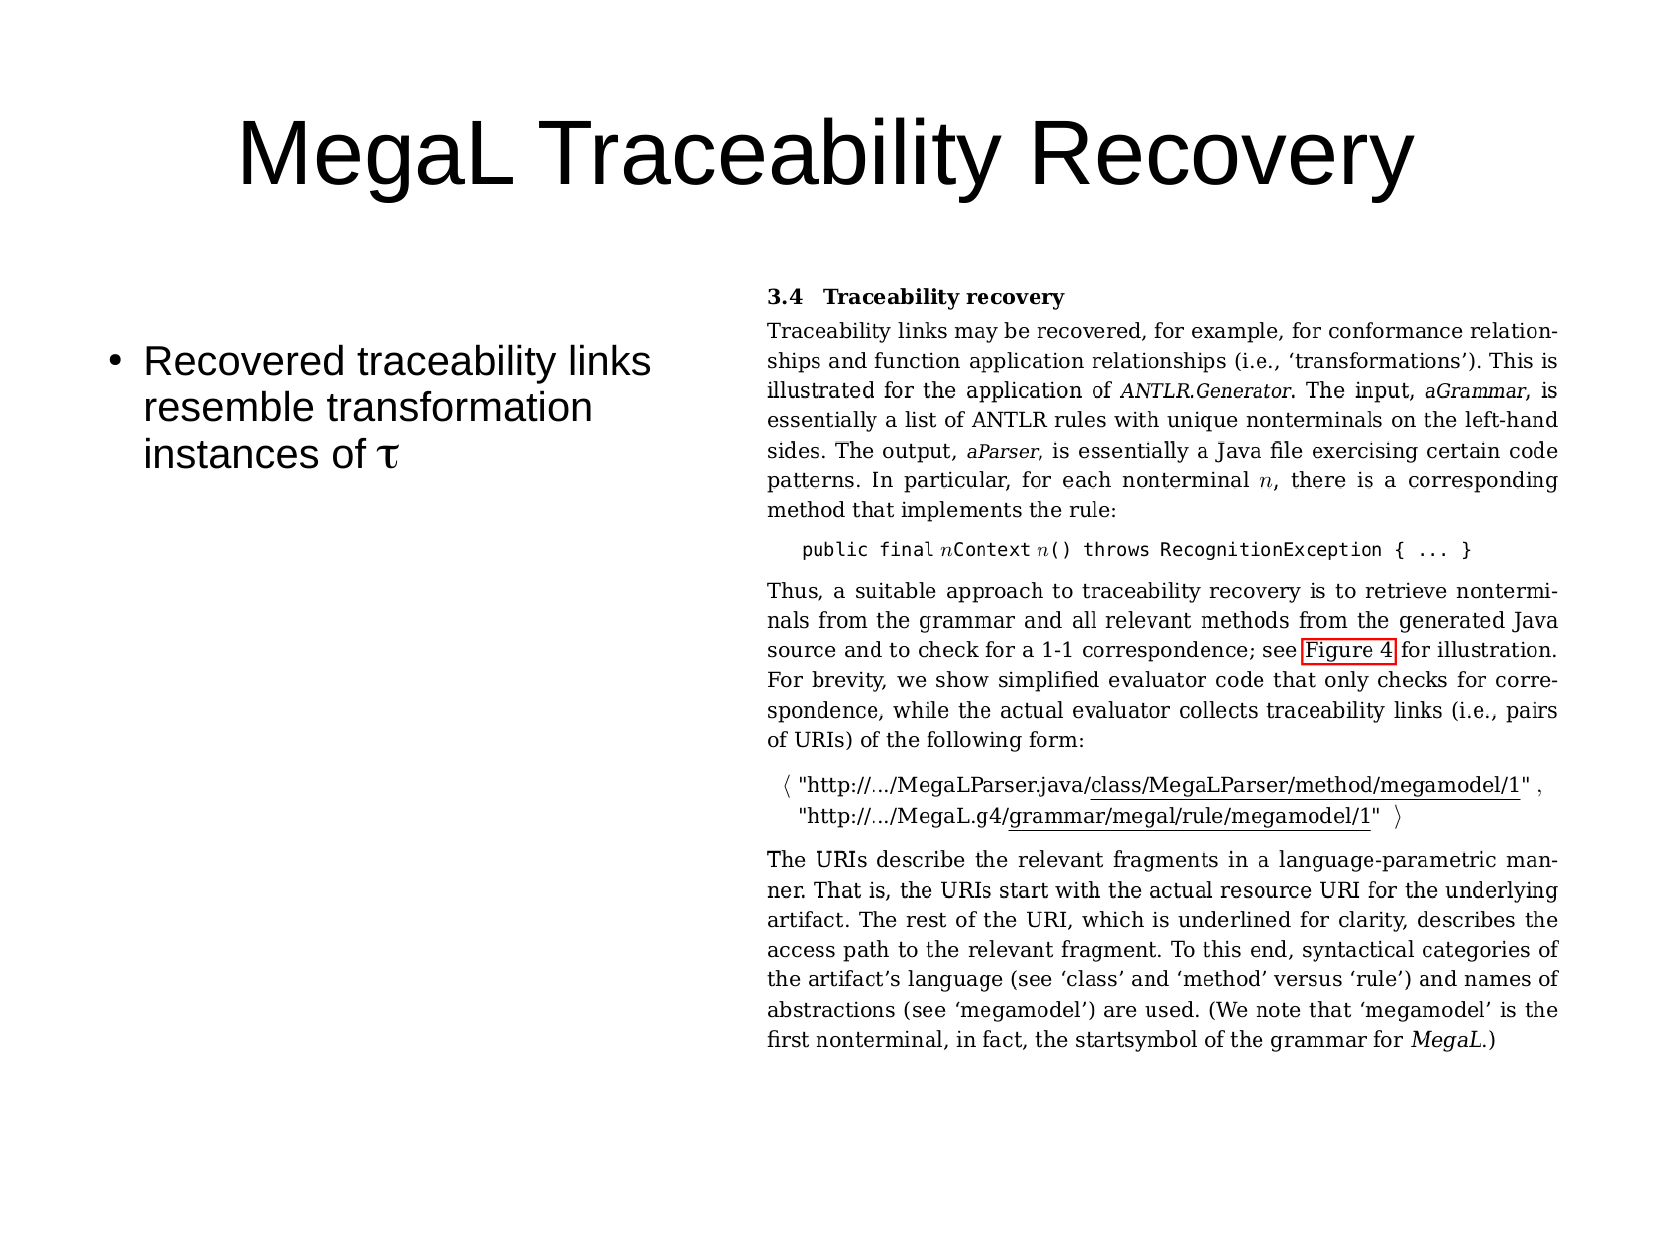

# MegaL Traceability Recovery
Recovered traceability links resemble transformation instances of t